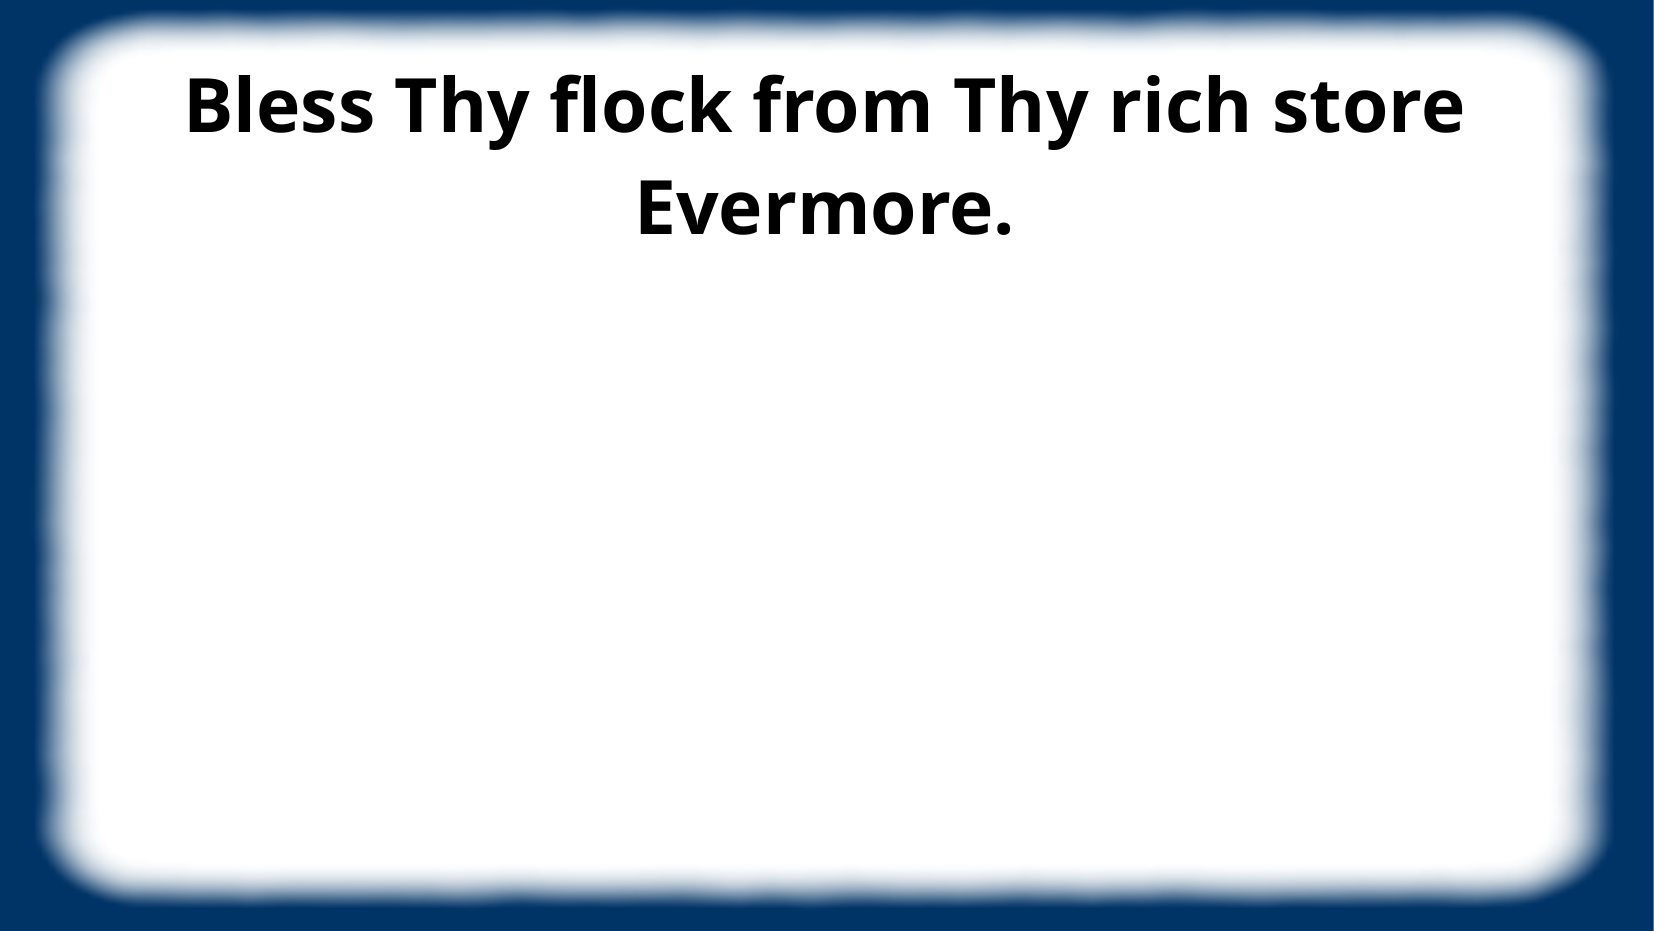

Bless Thy flock from Thy rich store
Evermore.